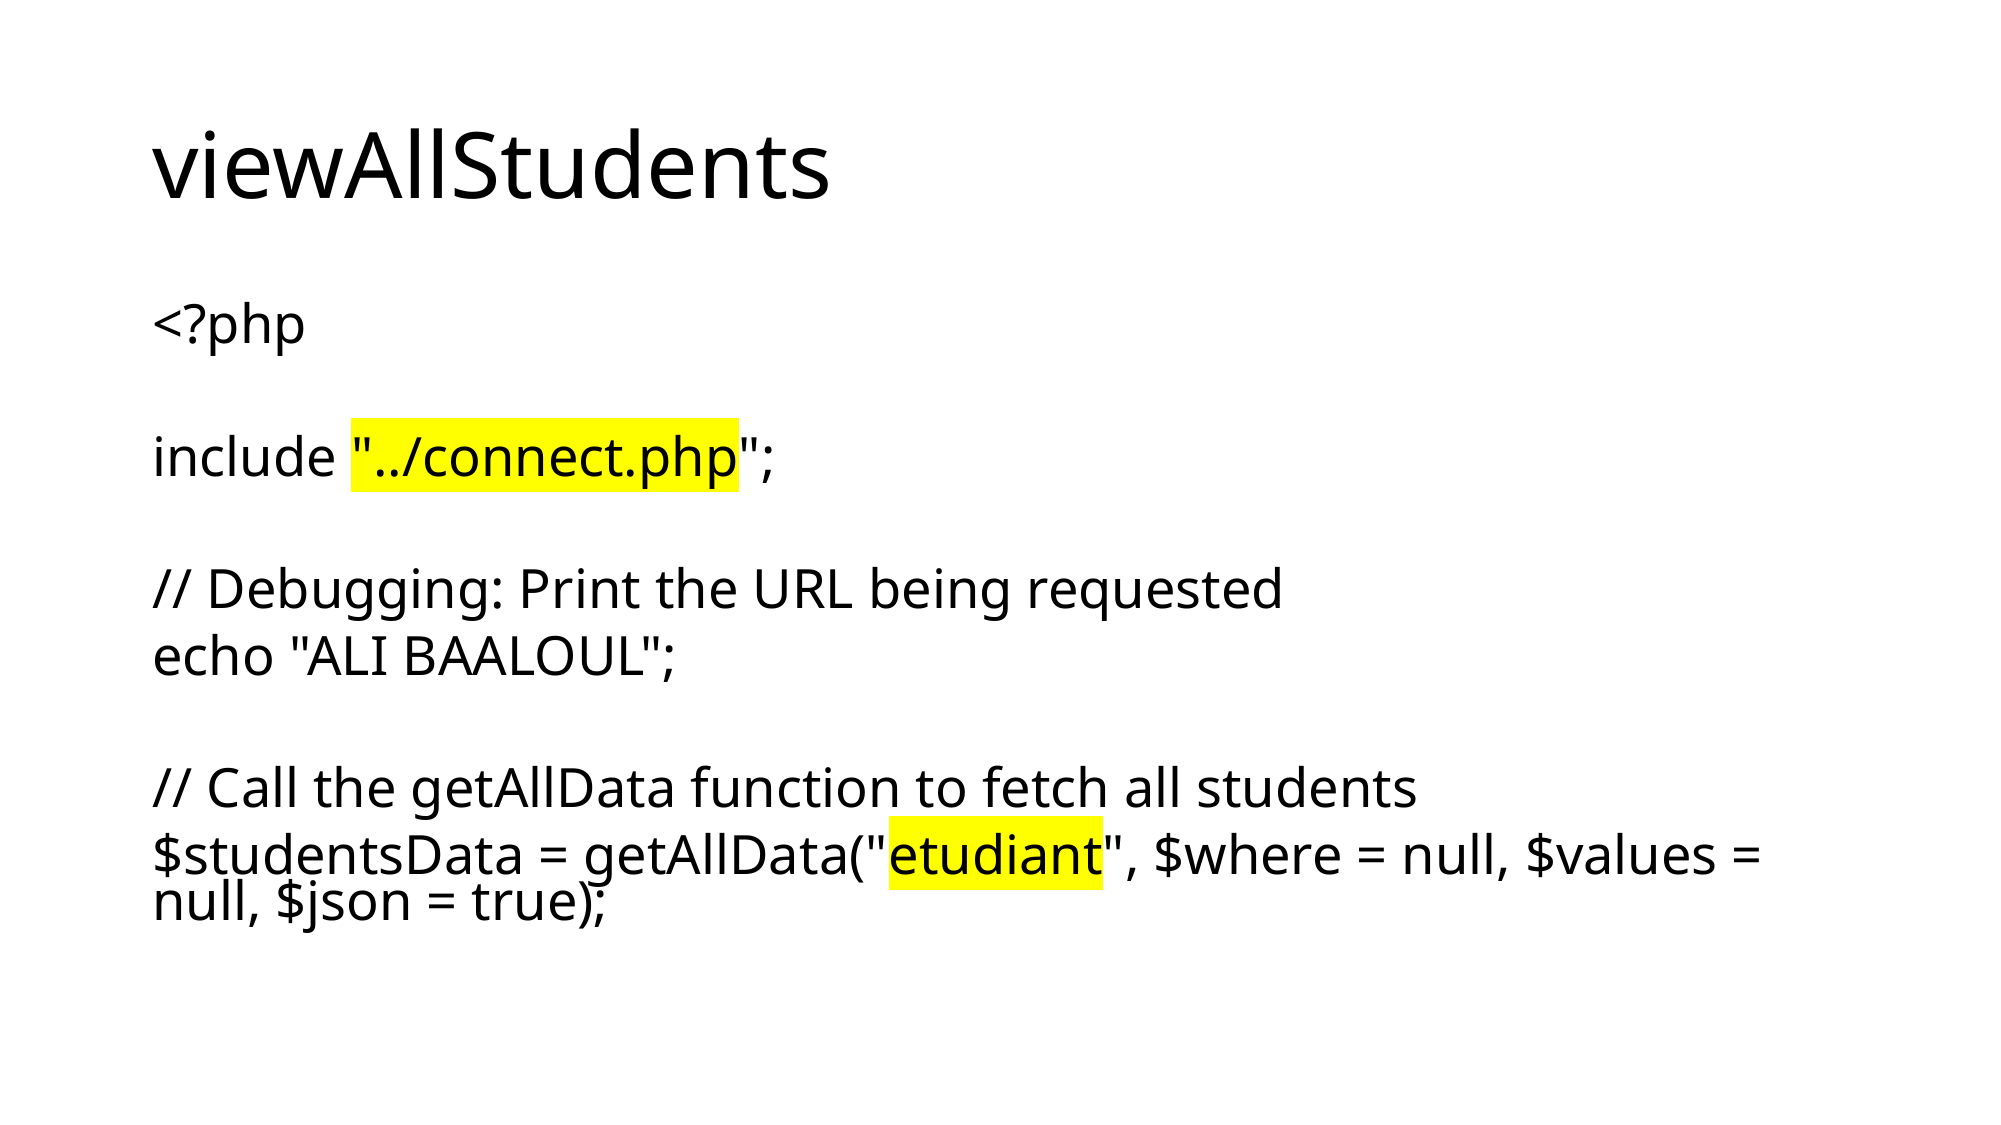

# viewAllStudents
<?php
include "../connect.php";
// Debugging: Print the URL being requested
echo "ALI BAALOUL";
// Call the getAllData function to fetch all students
$studentsData = getAllData("etudiant", $where = null, $values = null, $json = true);